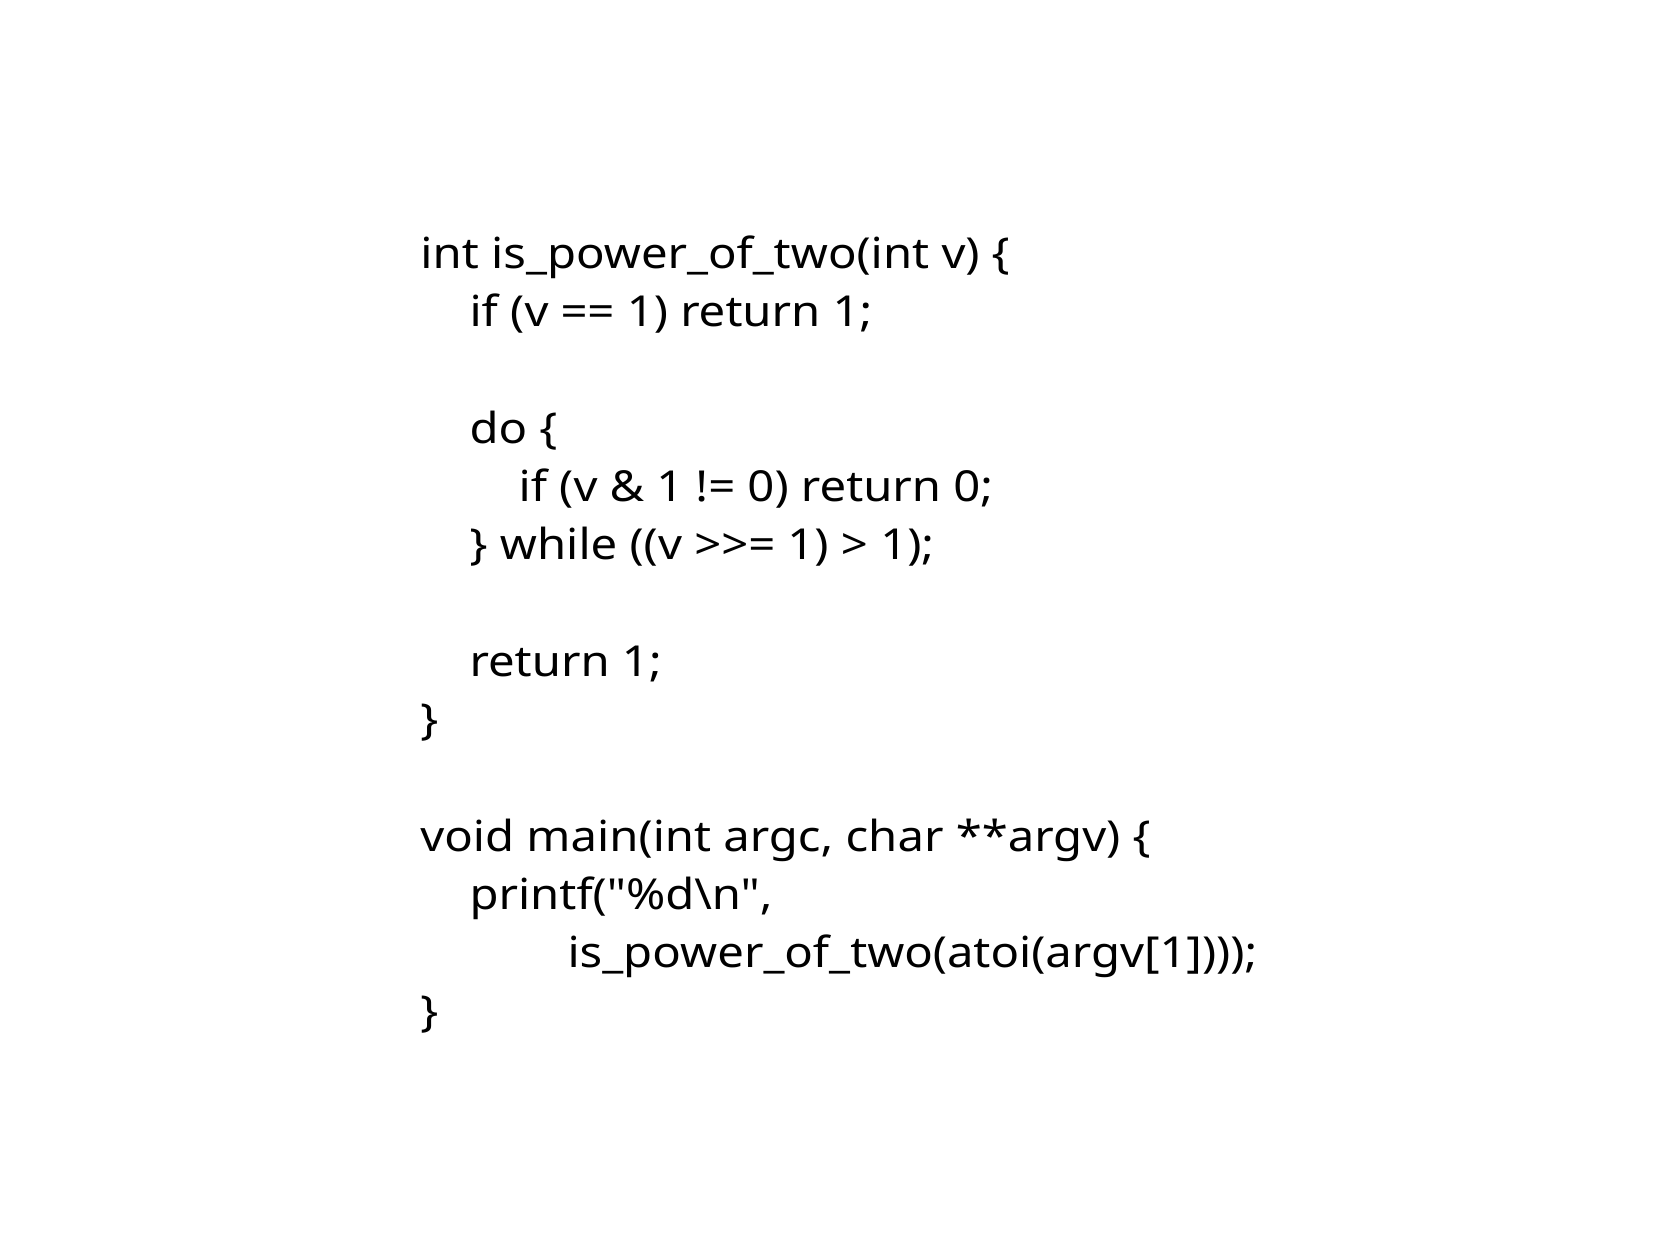

int is_power_of_two(int v) {
 if (v == 1) return 1;
 do {
 if (v & 1 != 0) return 0;
 } while ((v >>= 1) > 1);
 return 1;
}
void main(int argc, char **argv) {
 printf("%d\n",
 is_power_of_two(atoi(argv[1])));
}